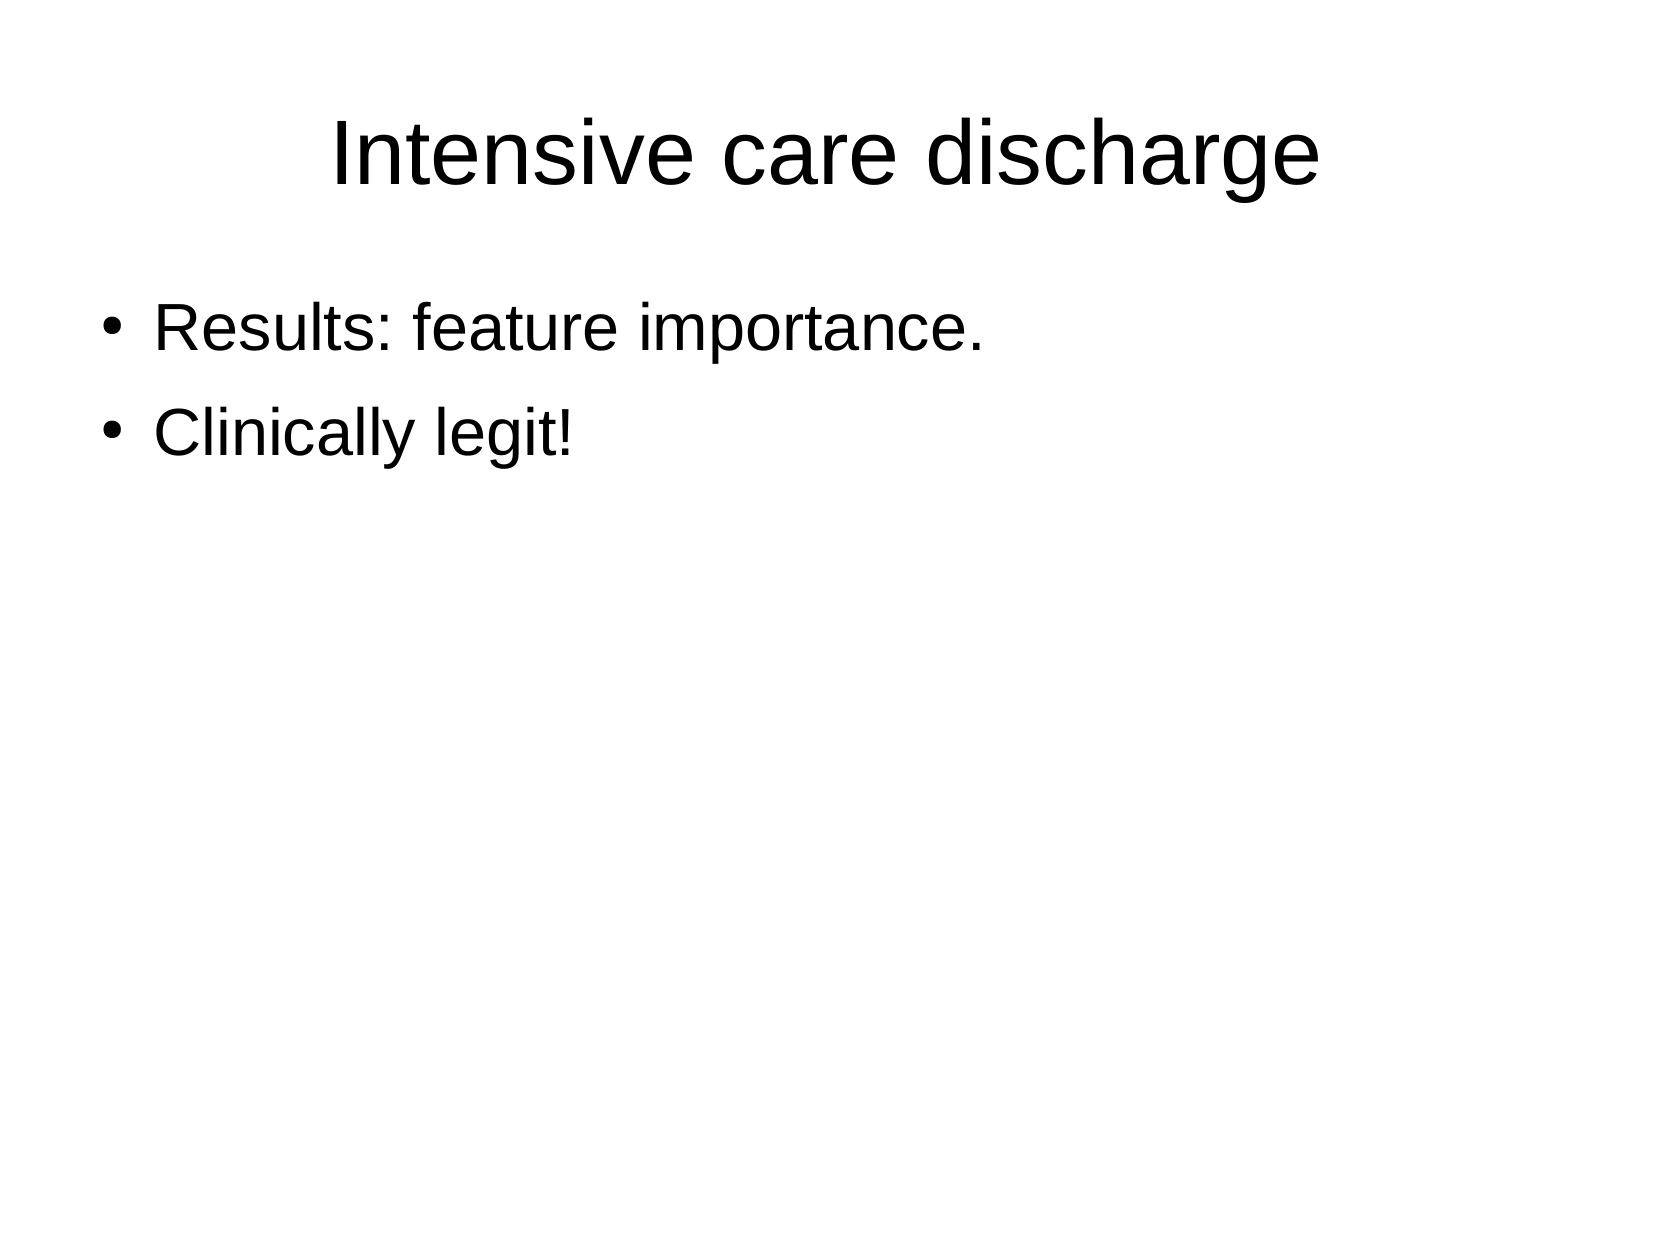

# Intensive care discharge
Results: feature importance.
Clinically legit!